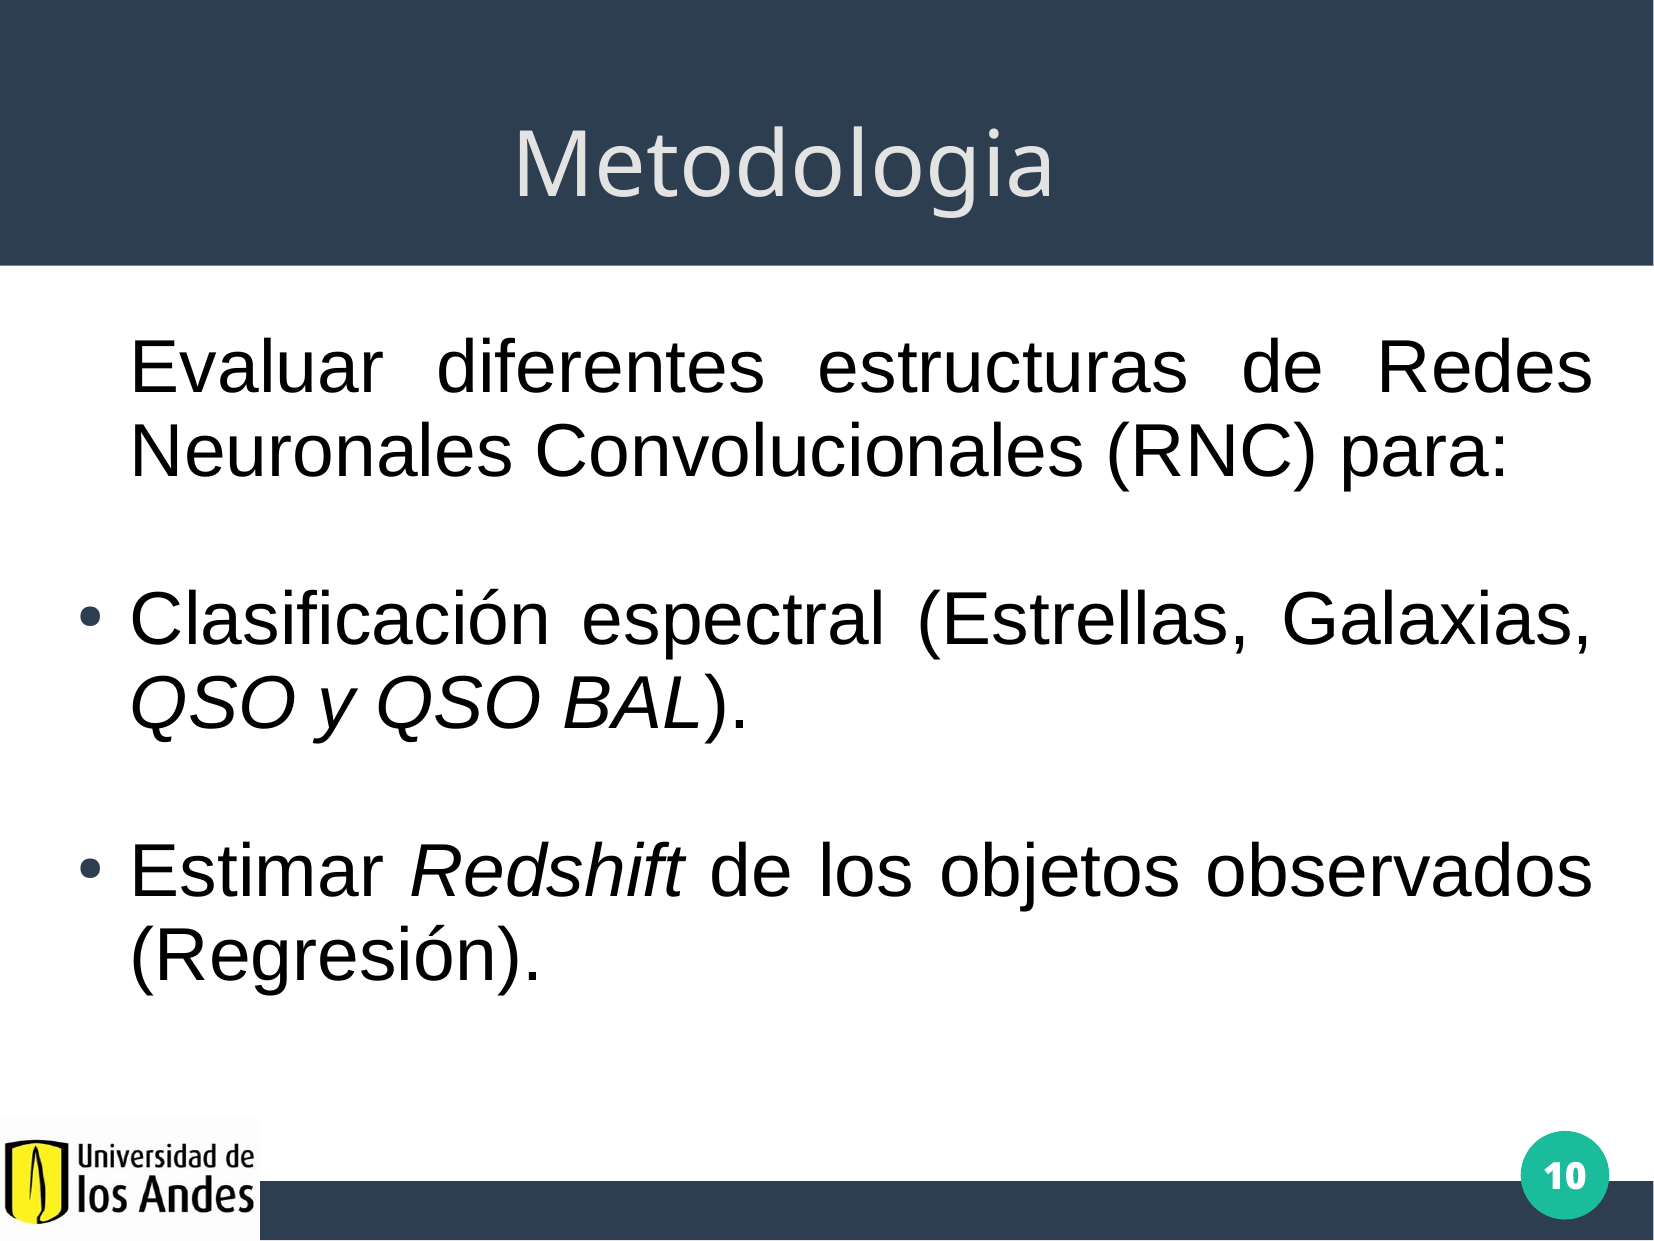

Metodologia
# Evaluar diferentes estructuras de Redes Neuronales Convolucionales (RNC) para:
Clasificación espectral (Estrellas, Galaxias, QSO y QSO BAL).
Estimar Redshift de los objetos observados (Regresión).
10